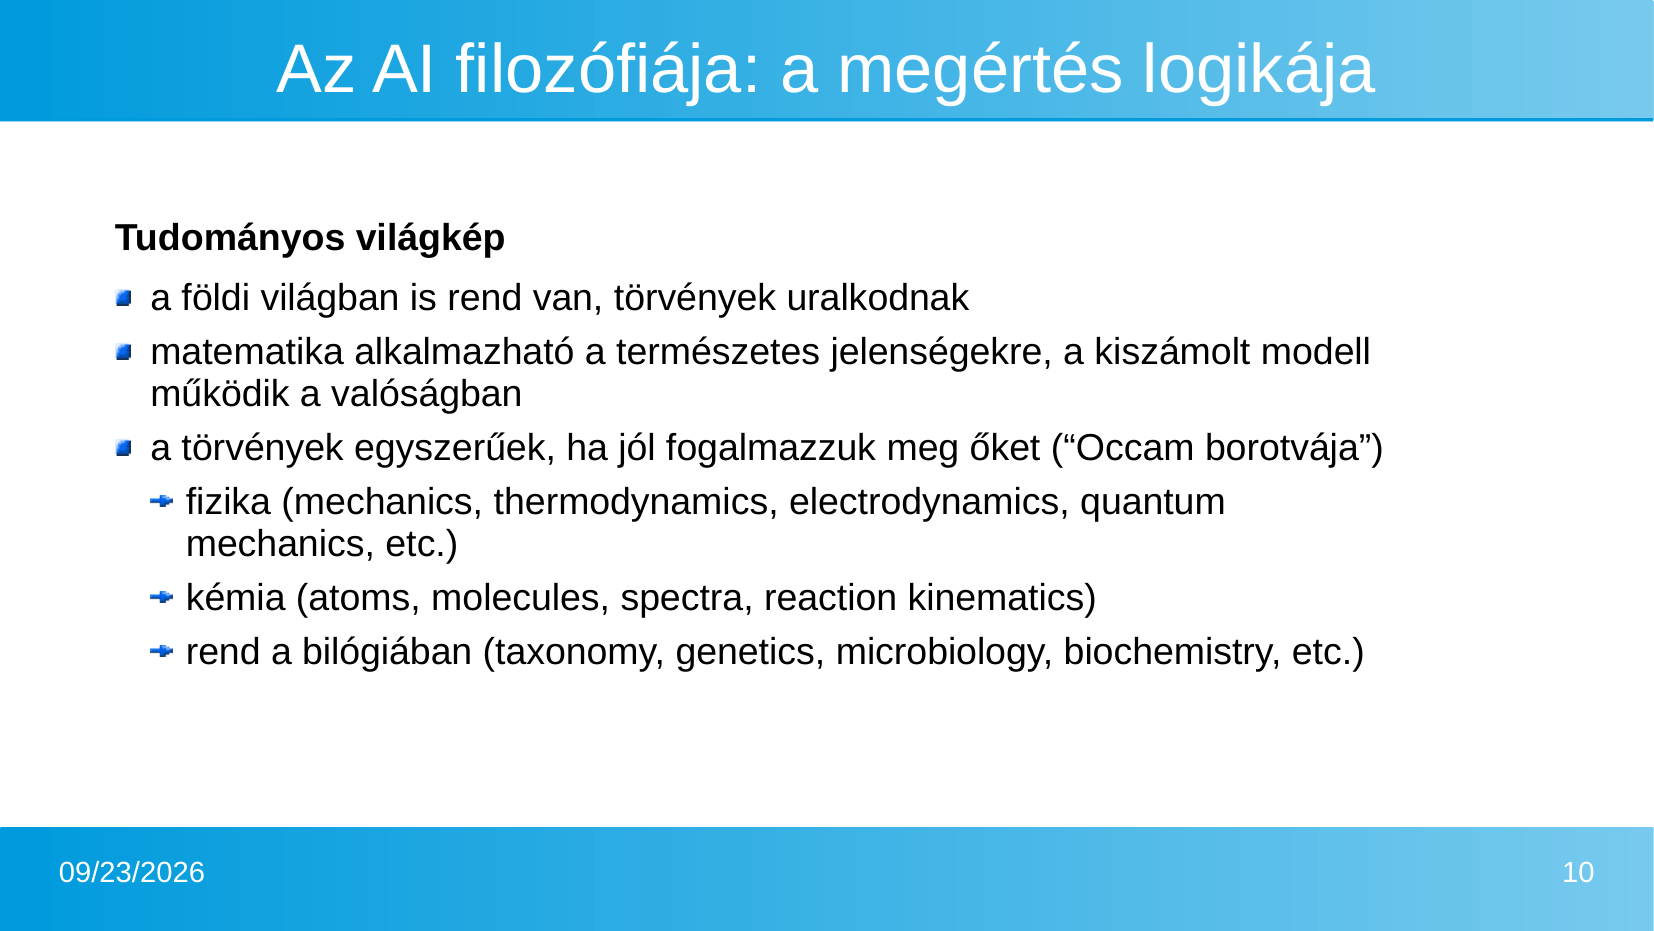

# Az AI filozófiája: a megértés logikája
Tudományos világkép
a földi világban is rend van, törvények uralkodnak
matematika alkalmazható a természetes jelenségekre, a kiszámolt modell működik a valóságban
a törvények egyszerűek, ha jól fogalmazzuk meg őket (“Occam borotvája”)
fizika (mechanics, thermodynamics, electrodynamics, quantum mechanics, etc.)
kémia (atoms, molecules, spectra, reaction kinematics)
rend a bilógiában (taxonomy, genetics, microbiology, biochemistry, etc.)
10